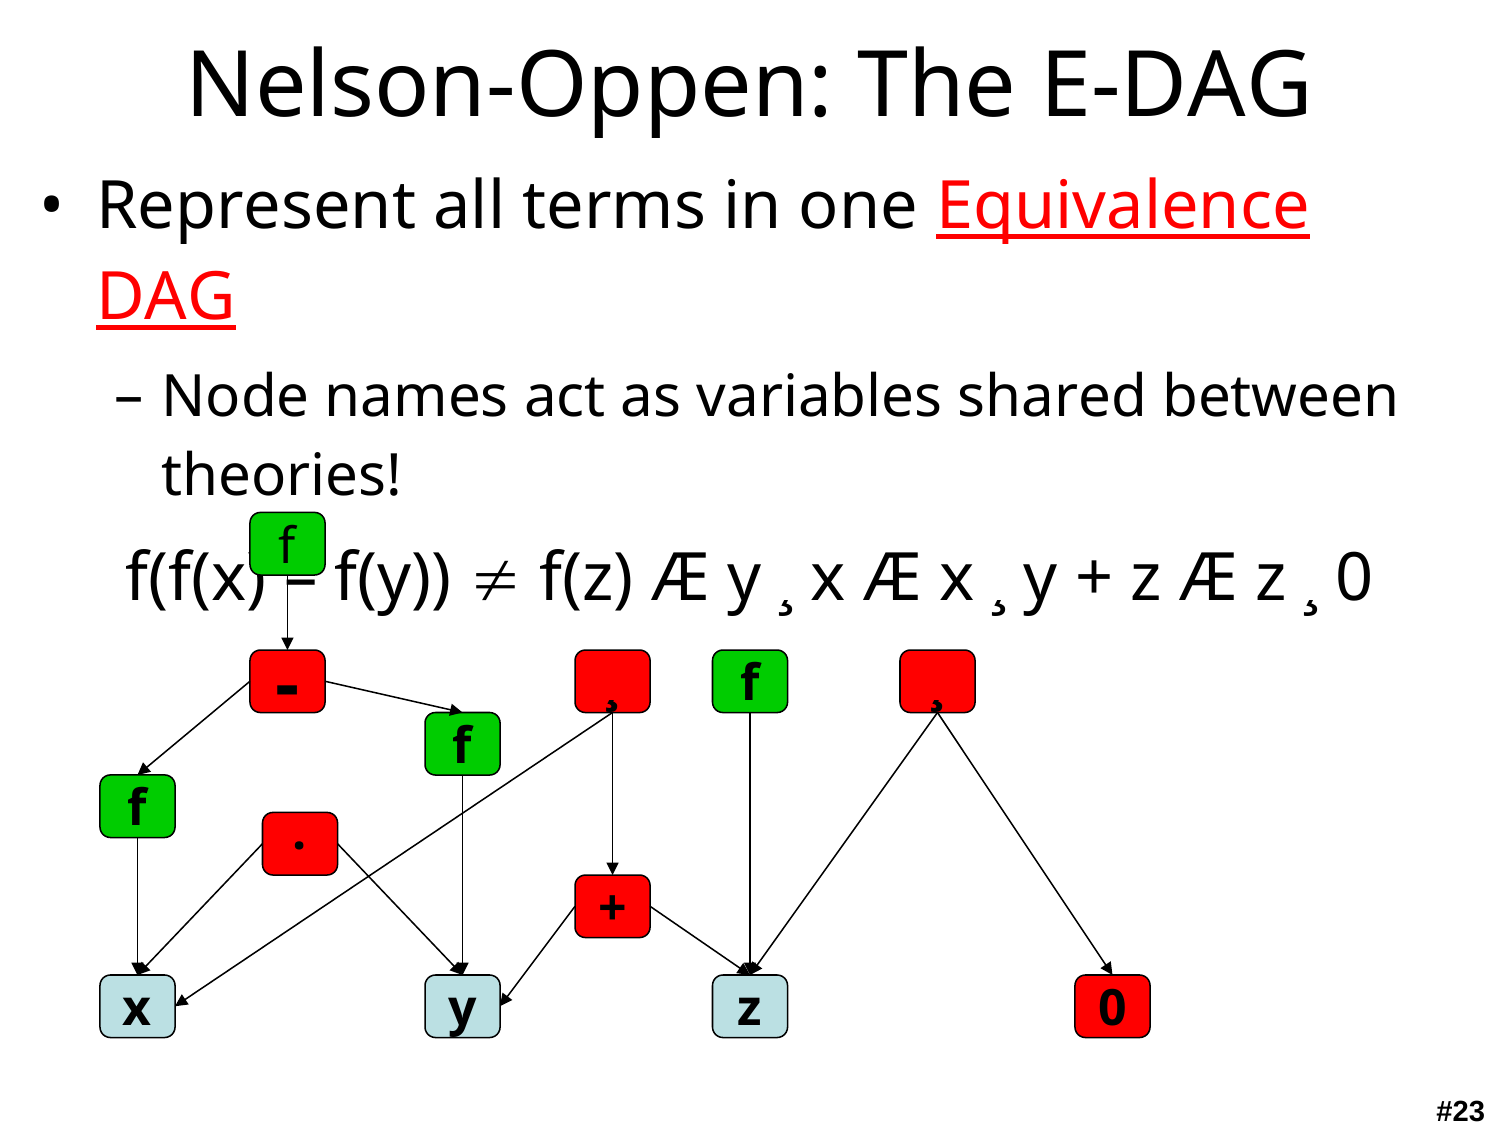

# Nelson-Oppen: The E-DAG
Represent all terms in one Equivalence DAG
Node names act as variables shared between theories!
f(f(x) – f(y))  f(z) Æ y ¸ x Æ x ¸ y + z Æ z ¸ 0
f
-
¸
f
¸
f
f
·
+
x
y
z
0
23